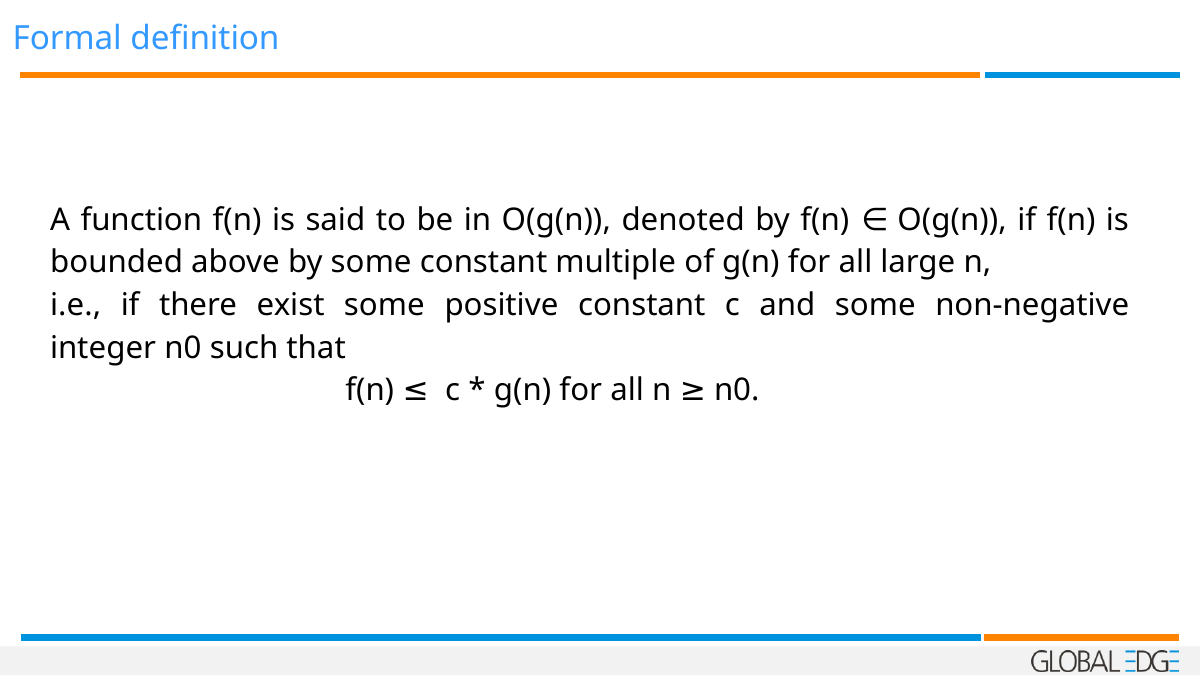

# Formal definition
A function f(n) is said to be in O(g(n)), denoted by f(n) ∈ O(g(n)), if f(n) is bounded above by some constant multiple of g(n) for all large n,
i.e., if there exist some positive constant c and some non-negative integer n0 such that
				f(n) ≤ c * g(n) for all n ≥ n0.